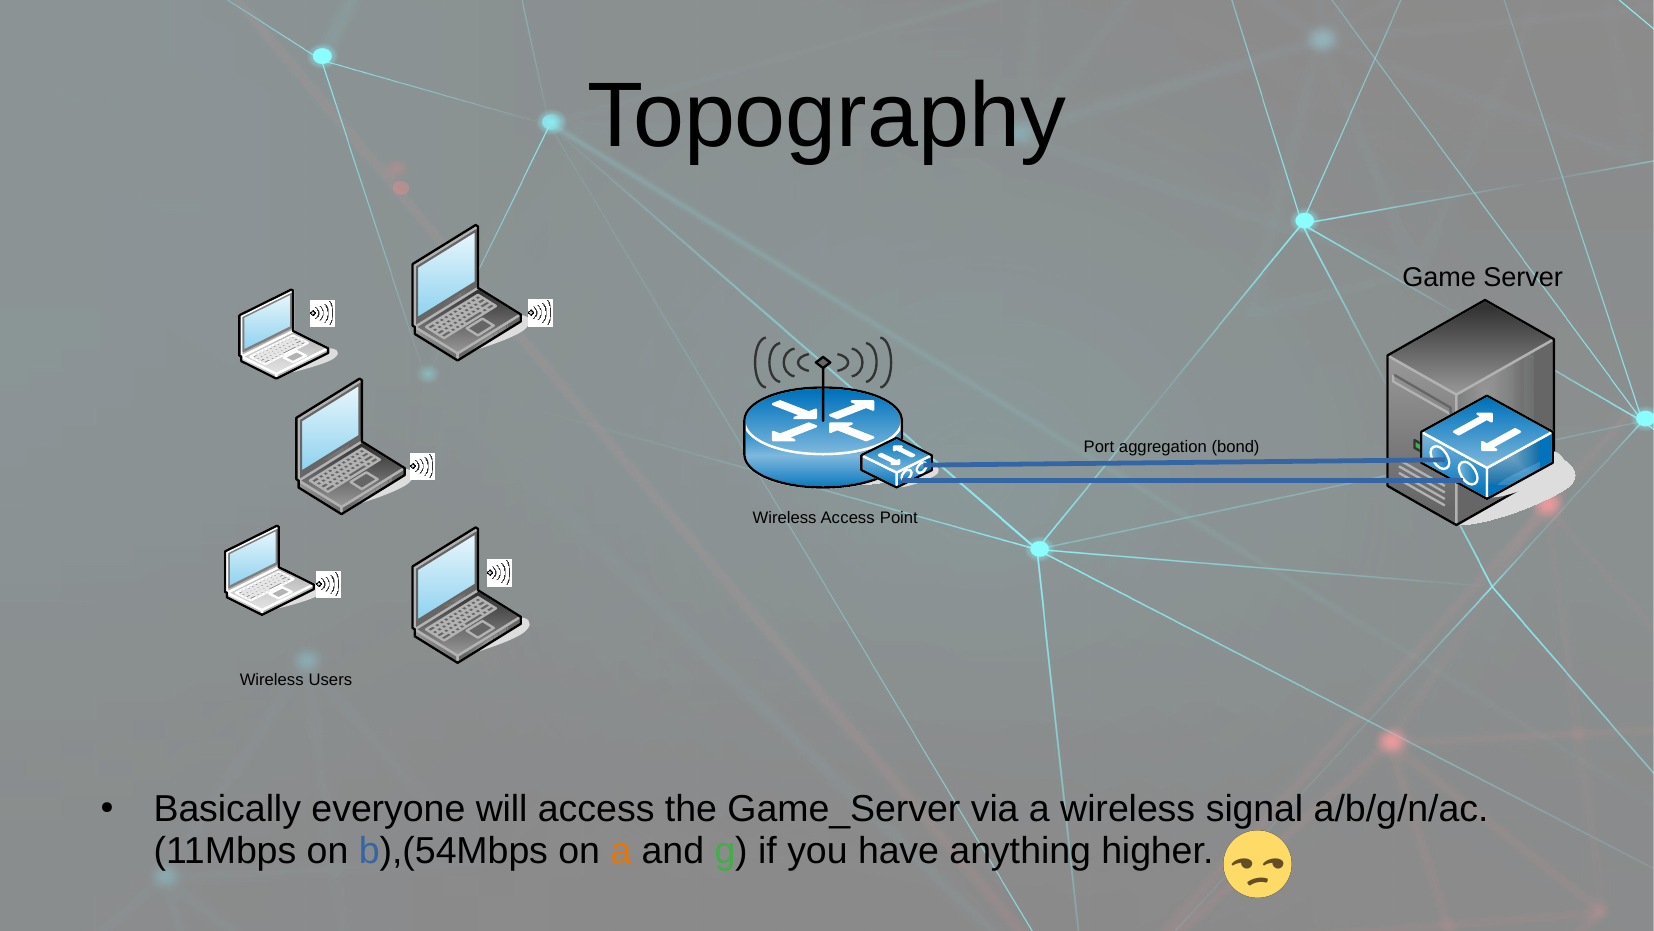

# Topography
Game Server
Port aggregation (bond)
Wireless Access Point
Wireless Users
Basically everyone will access the Game_Server via a wireless signal a/b/g/n/ac. (11Mbps on b),(54Mbps on a and g) if you have anything higher.